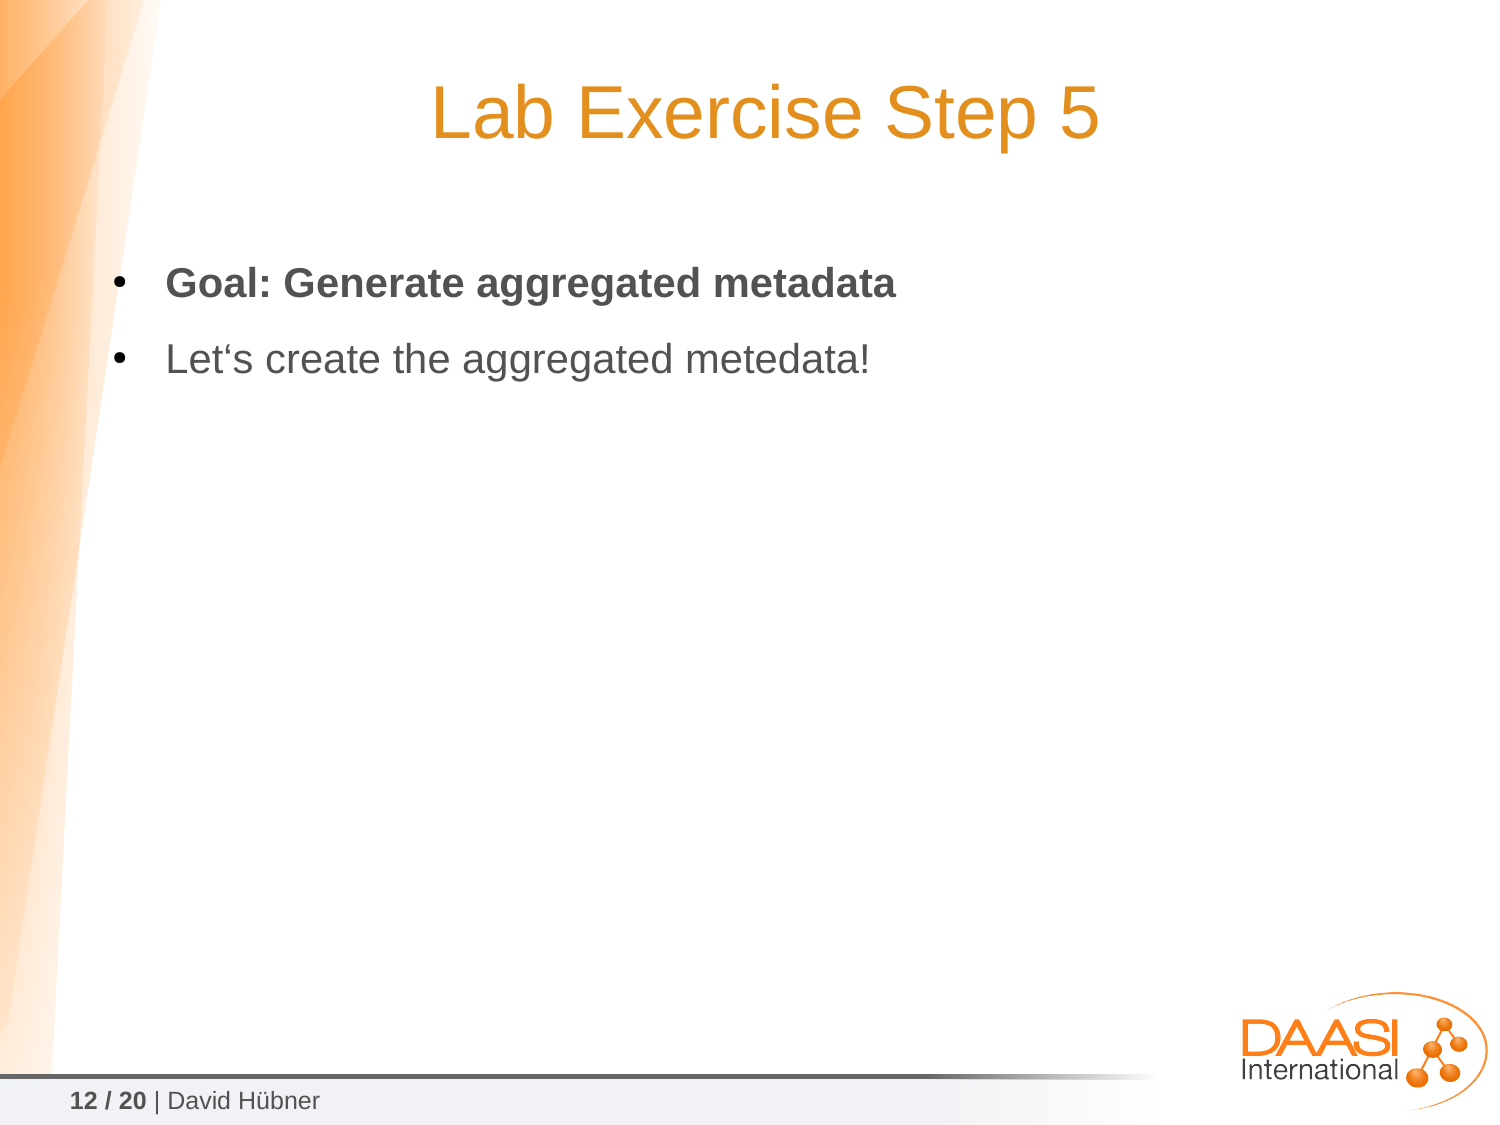

# Lab Exercise Step 5
Goal: Generate aggregated metadata
Let‘s create the aggregated metedata!